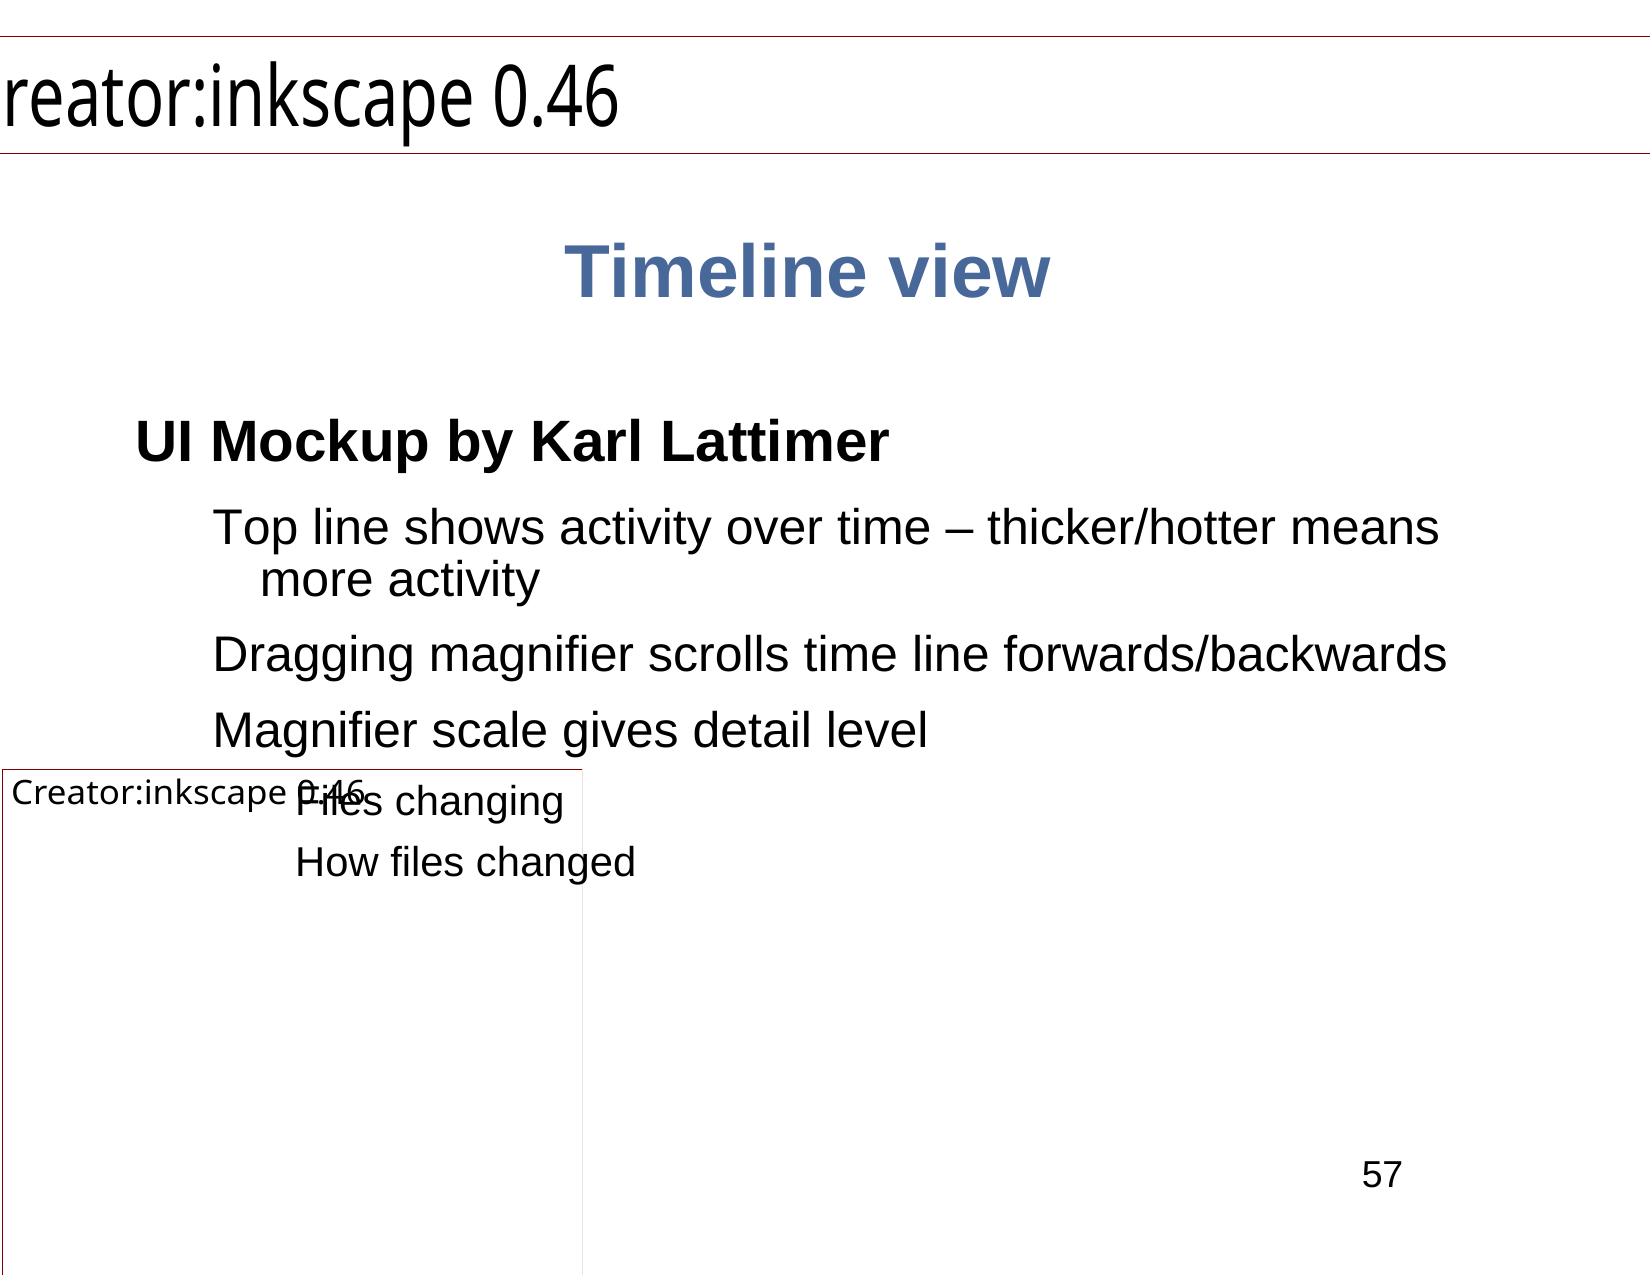

# Timeline view
UI Mockup by Karl Lattimer
Top line shows activity over time – thicker/hotter means more activity
Dragging magnifier scrolls time line forwards/backwards
Magnifier scale gives detail level
Files changing
How files changed